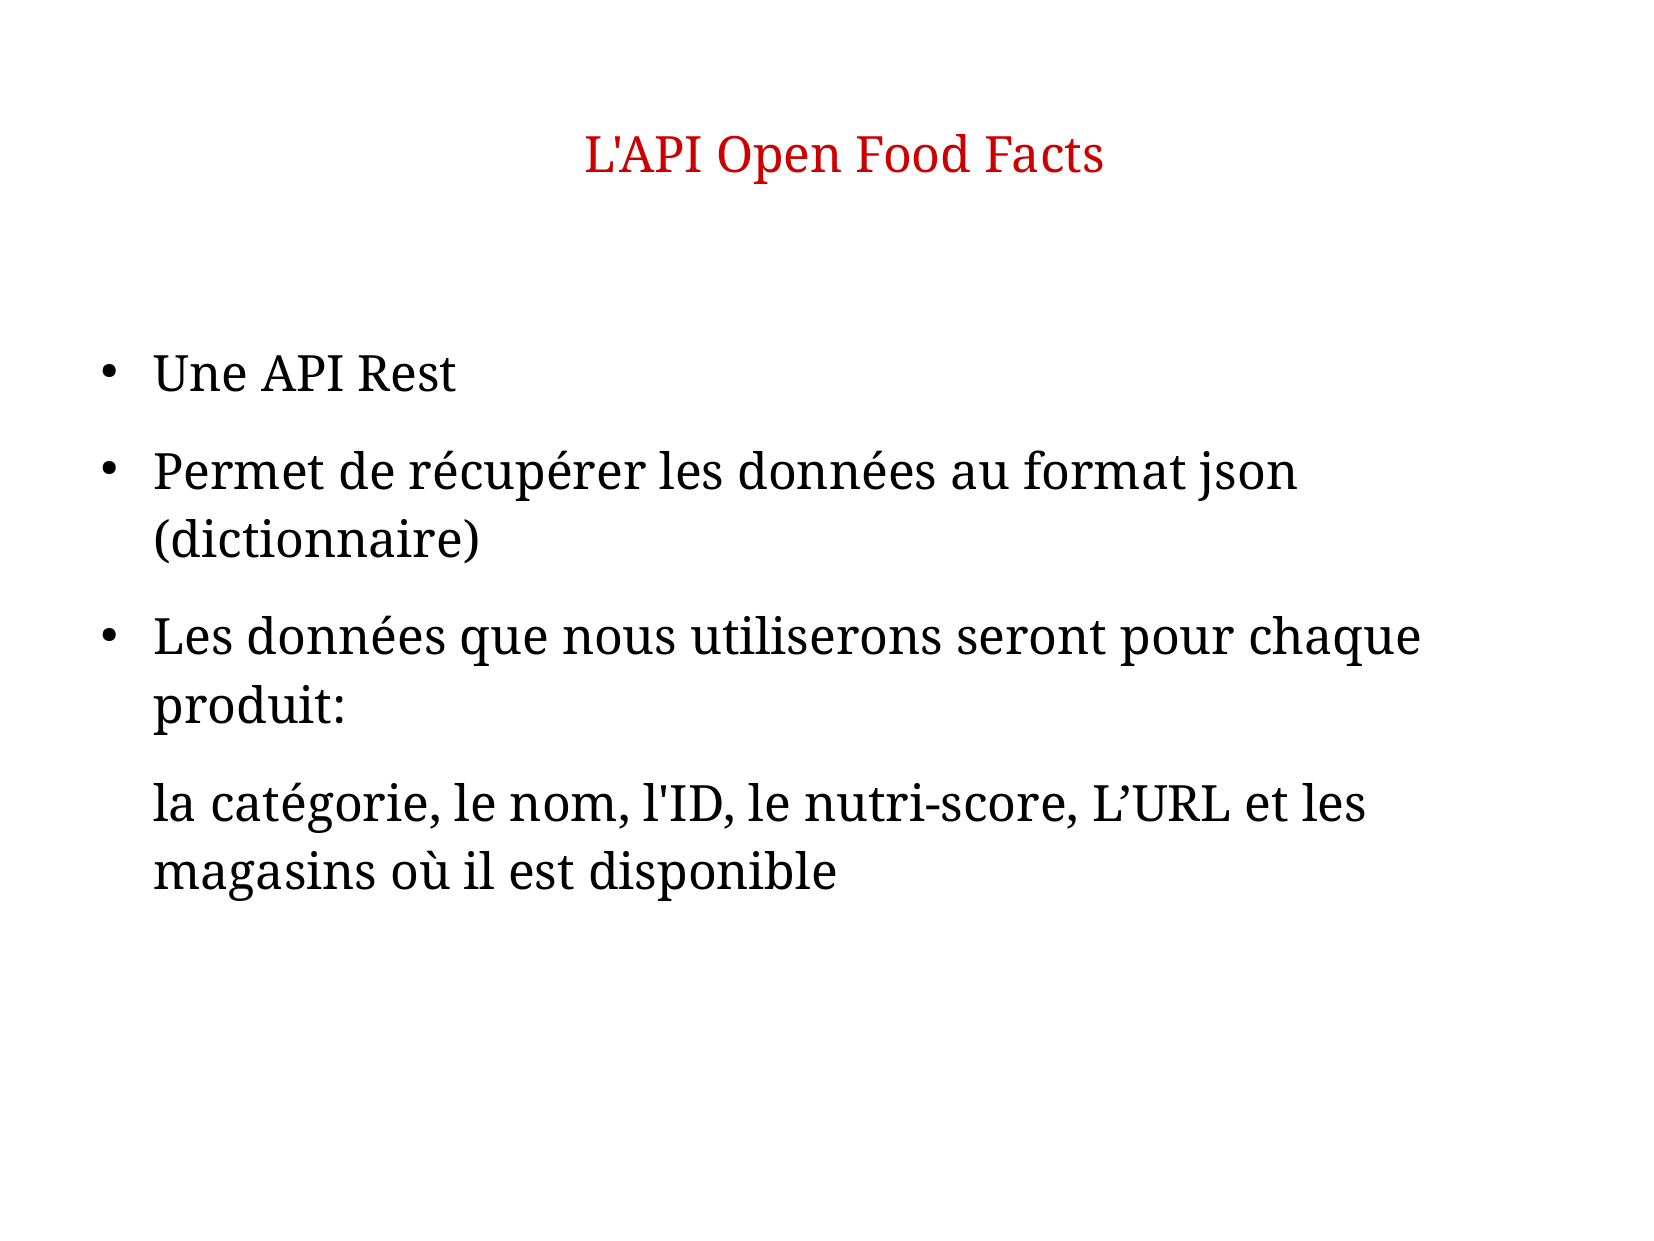

# L'API Open Food Facts
Une API Rest
Permet de récupérer les données au format json (dictionnaire)
Les données que nous utiliserons seront pour chaque produit:
la catégorie, le nom, l'ID, le nutri-score, L’URL et les magasins où il est disponible